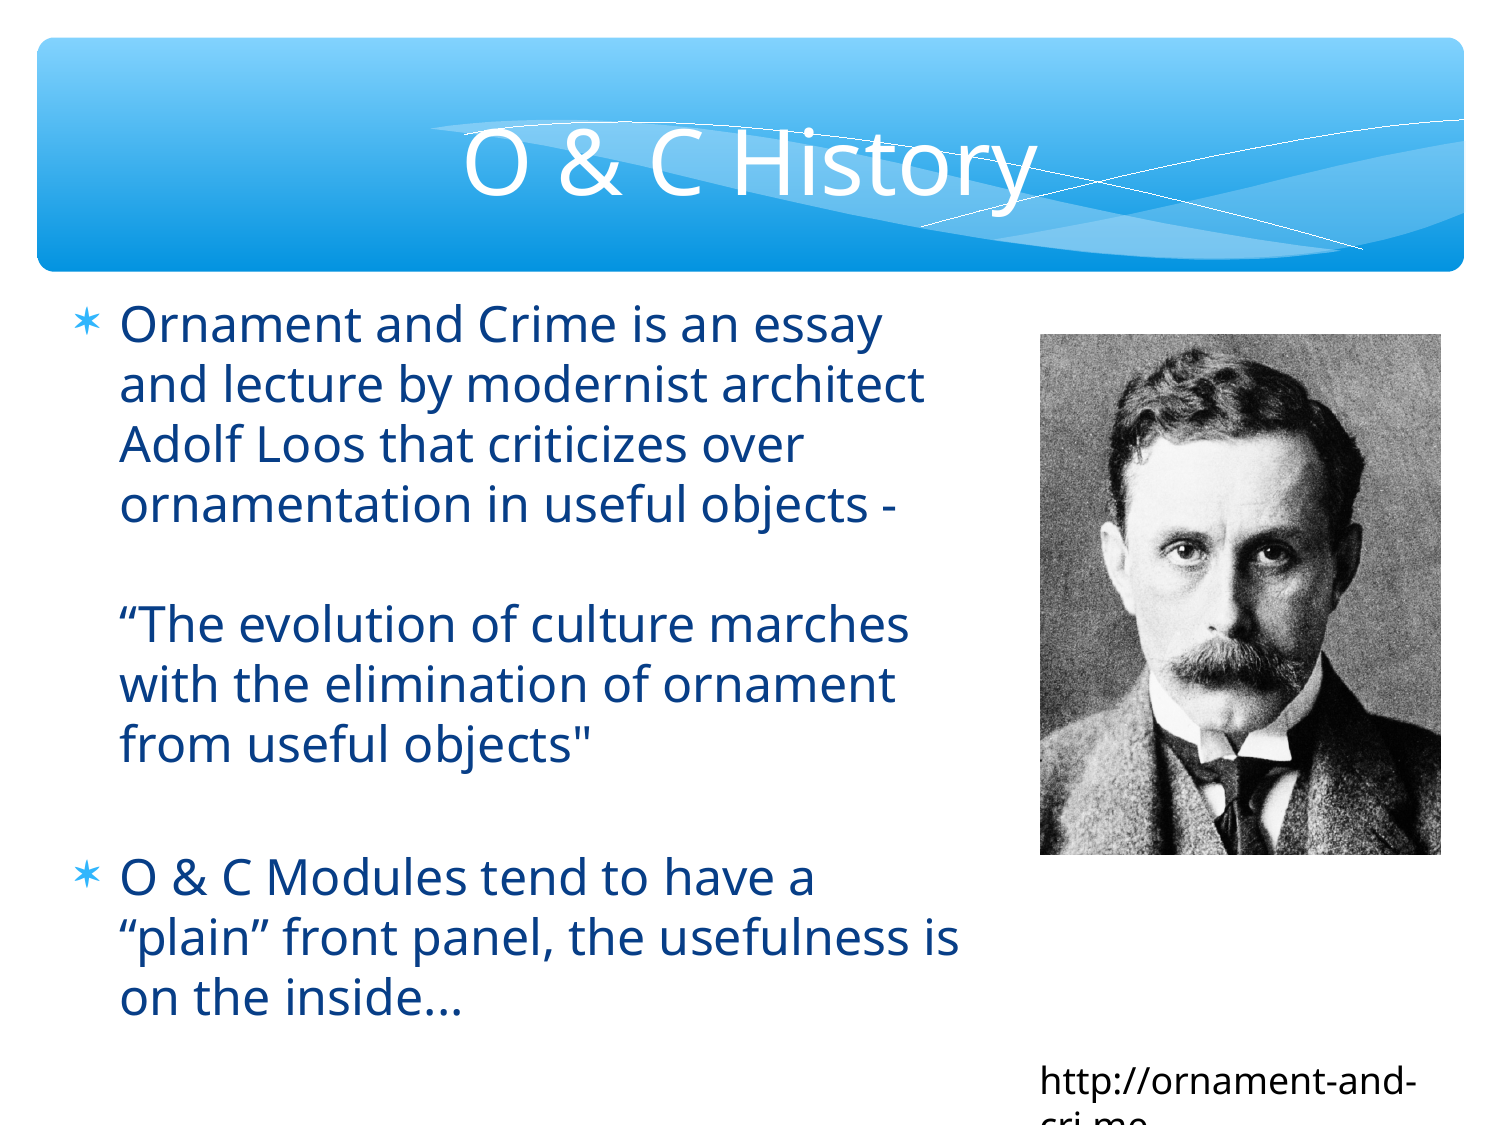

# O & C History
Ornament and Crime is an essay and lecture by modernist architect Adolf Loos that criticizes over ornamentation in useful objects -
“The evolution of culture marches with the elimination of ornament from useful objects"
O & C Modules tend to have a “plain” front panel, the usefulness is on the inside...
http://ornament-and-cri.me